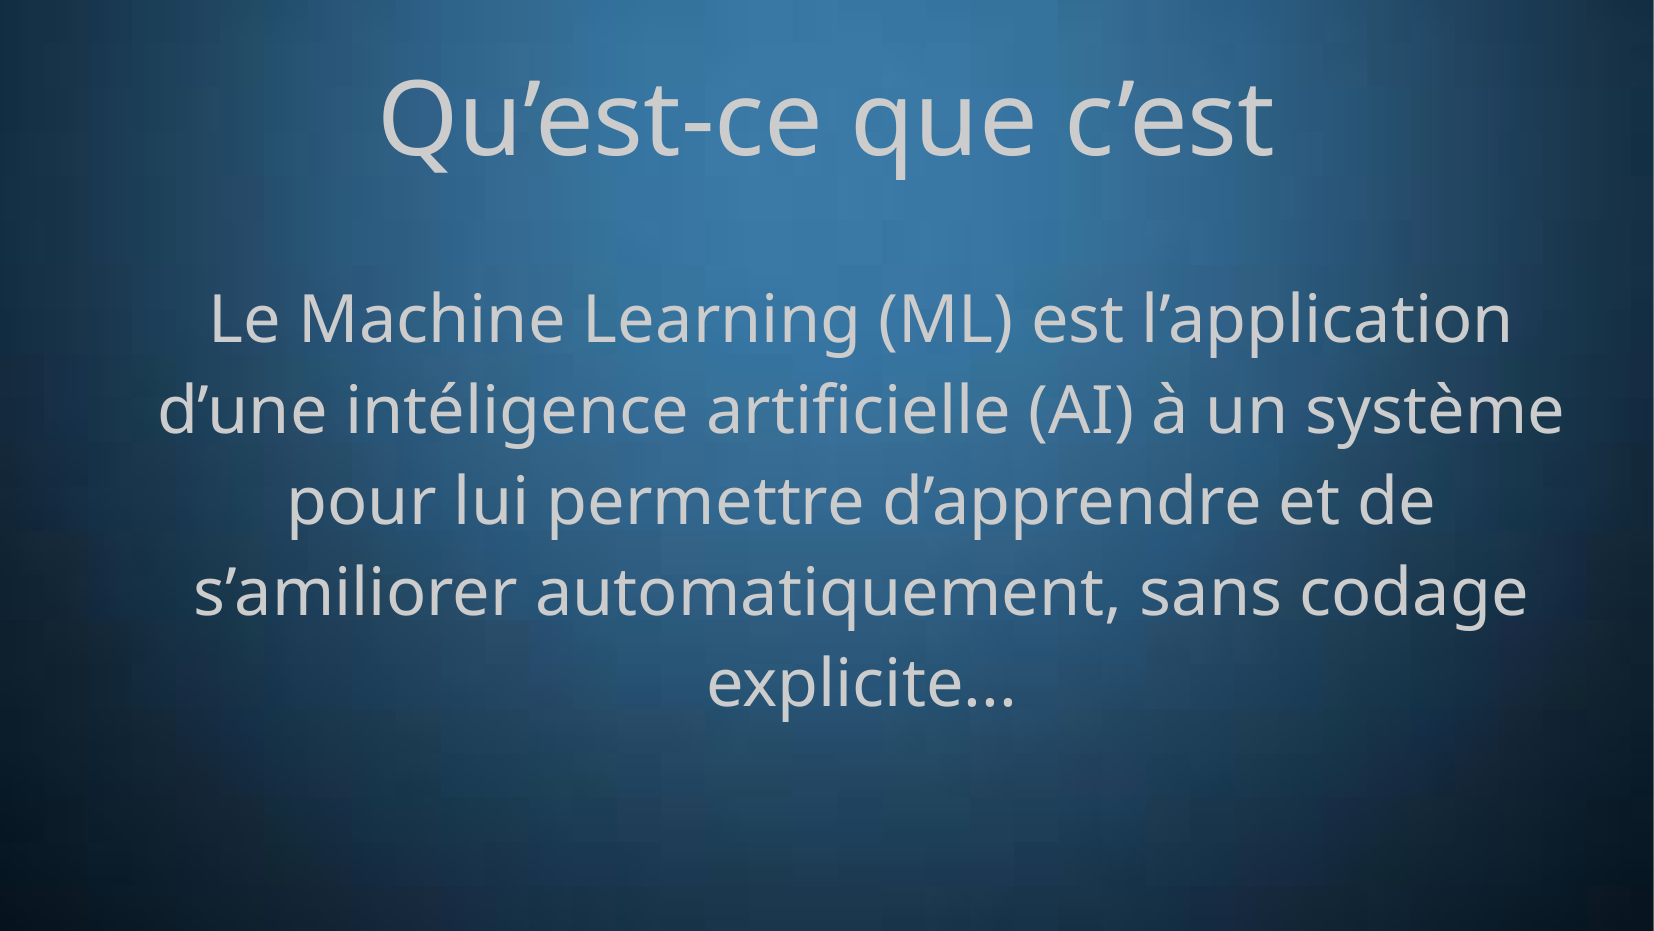

# Qu’est-ce que c’est
Le Machine Learning (ML) est l’application d’une intéligence artificielle (AI) à un système pour lui permettre d’apprendre et de s’amiliorer automatiquement, sans codage explicite...